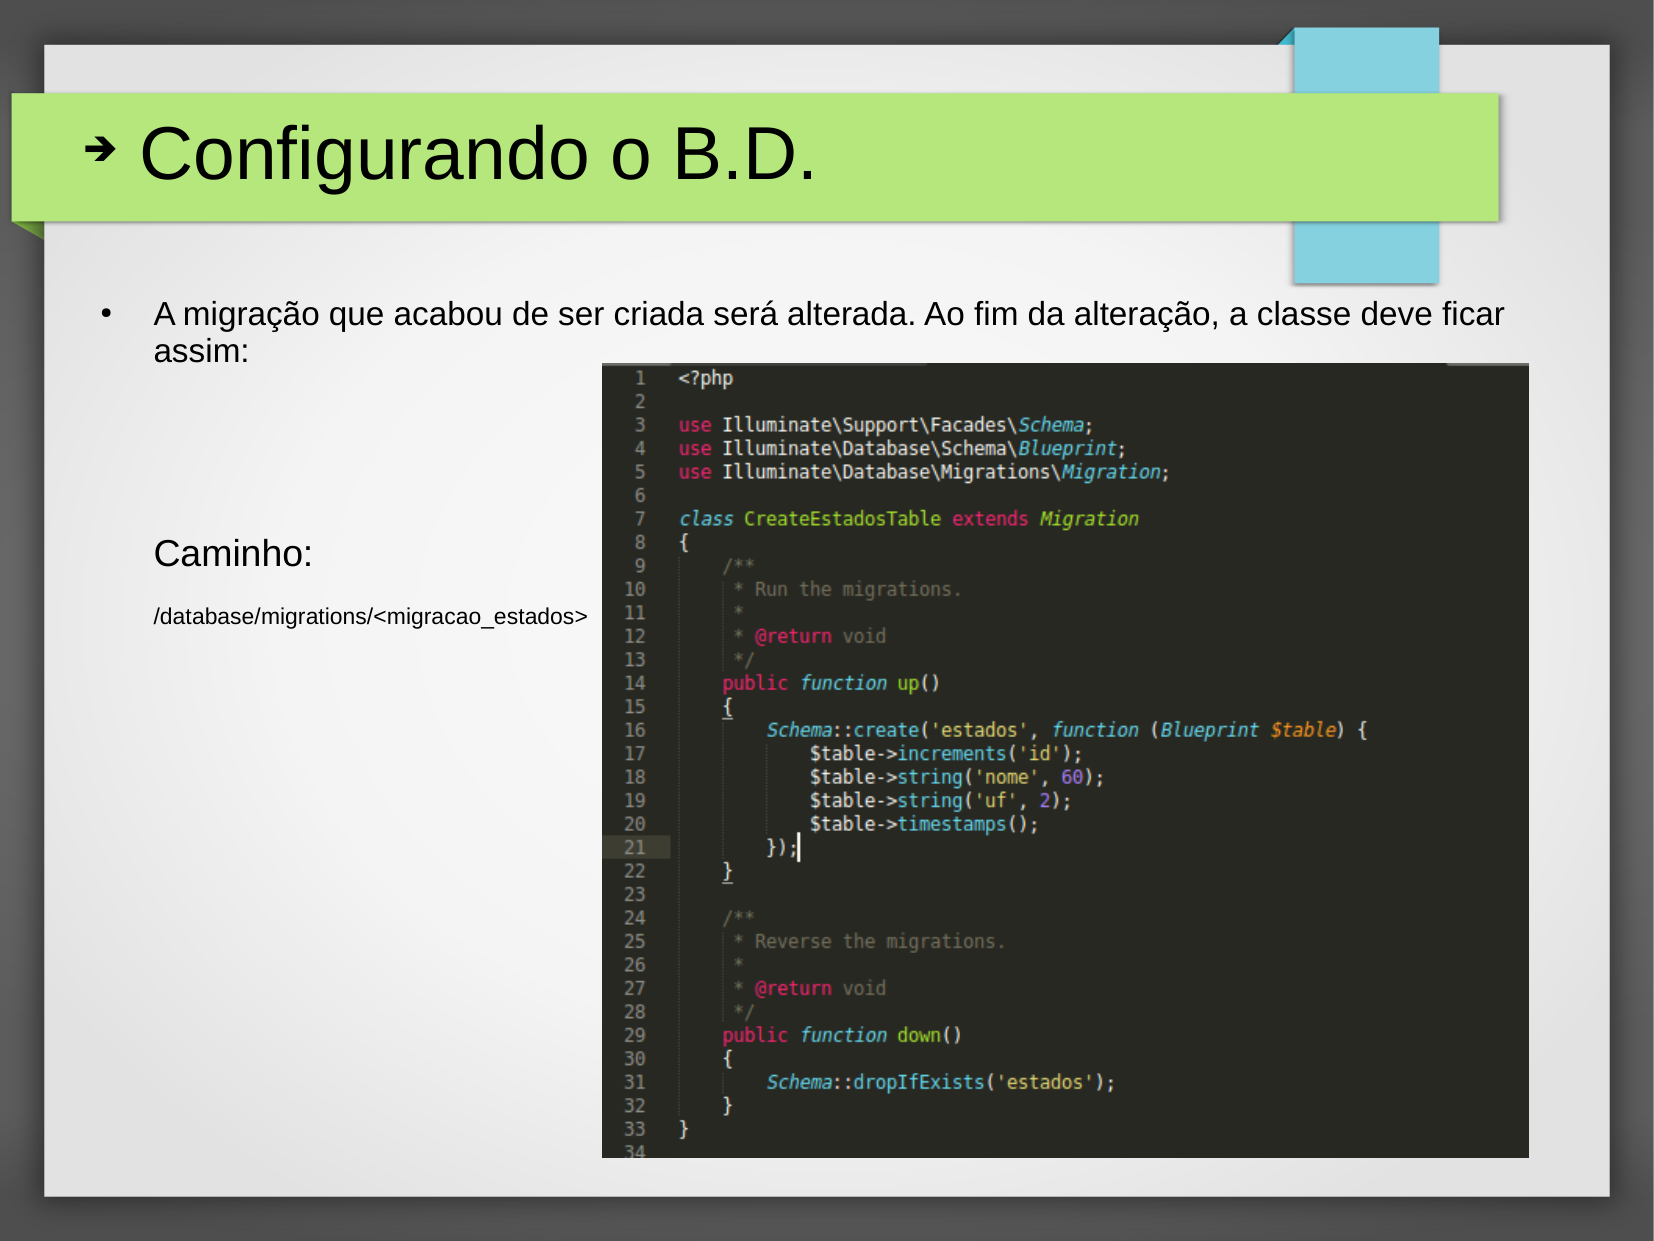

# Configurando o B.D.
A migração que acabou de ser criada será alterada. Ao fim da alteração, a classe deve ficar assim:
Caminho:
/database/migrations/<migracao_estados>